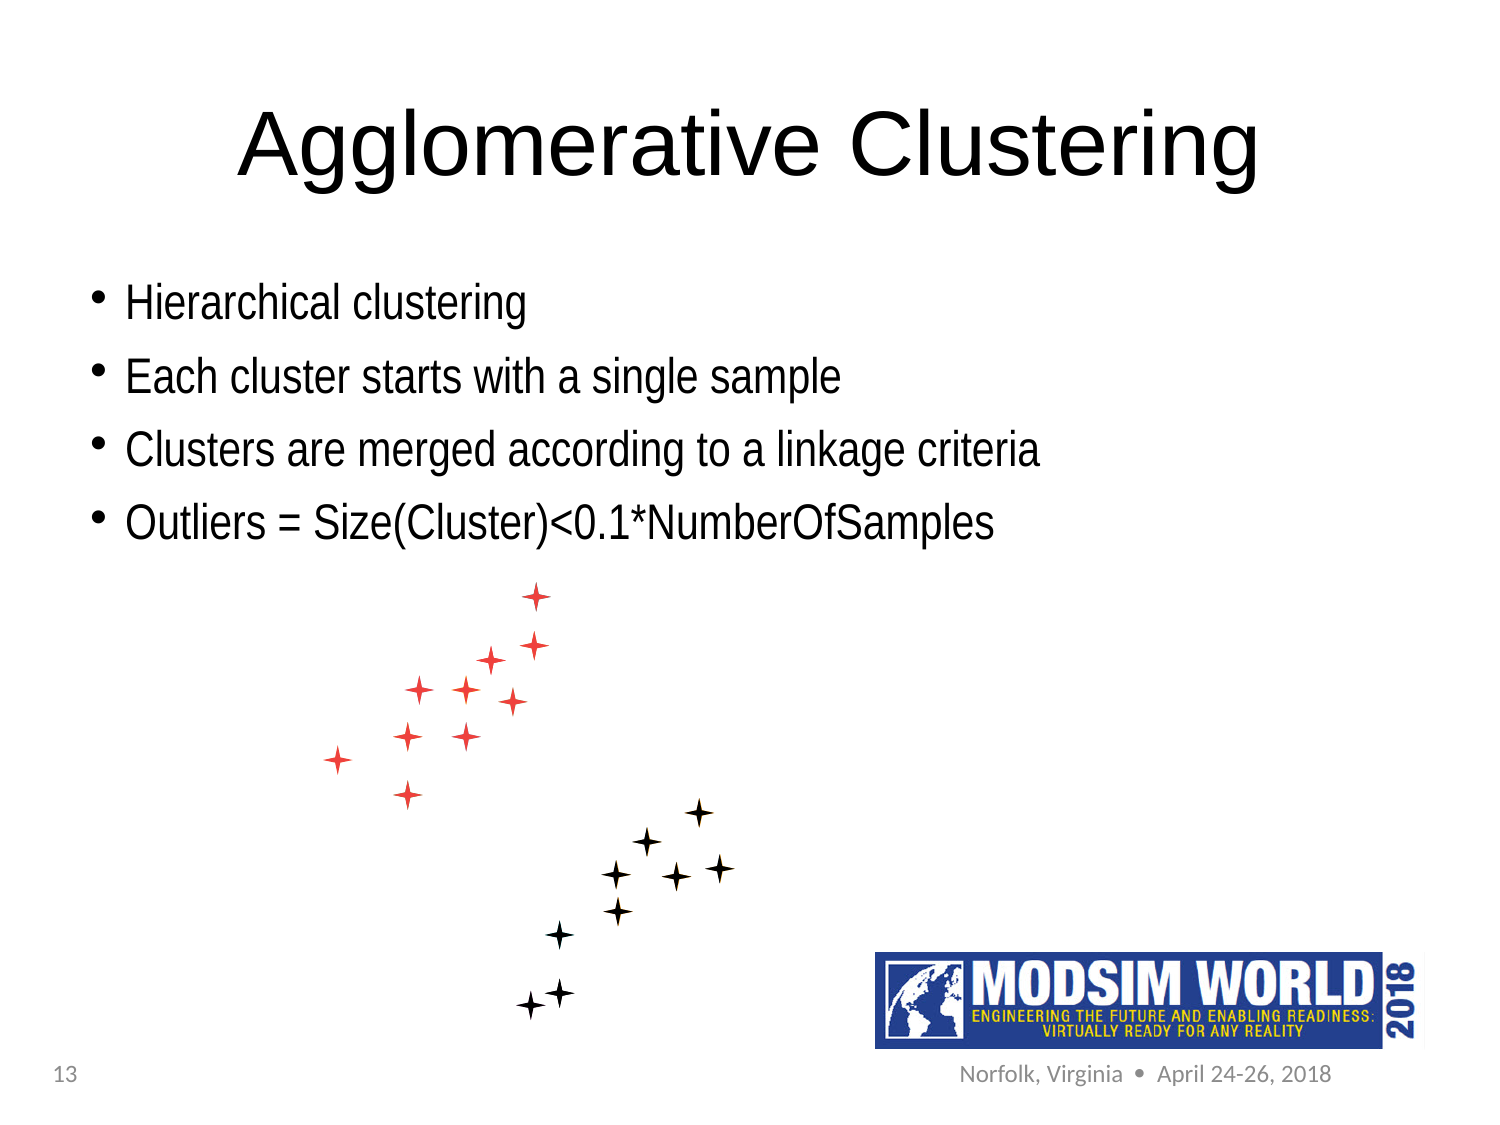

Agglomerative Clustering
Hierarchical clustering
Each cluster starts with a single sample
Clusters are merged according to a linkage criteria
Outliers = Size(Cluster)<0.1*NumberOfSamples
Norfolk, Virginia  April 24-26, 2018